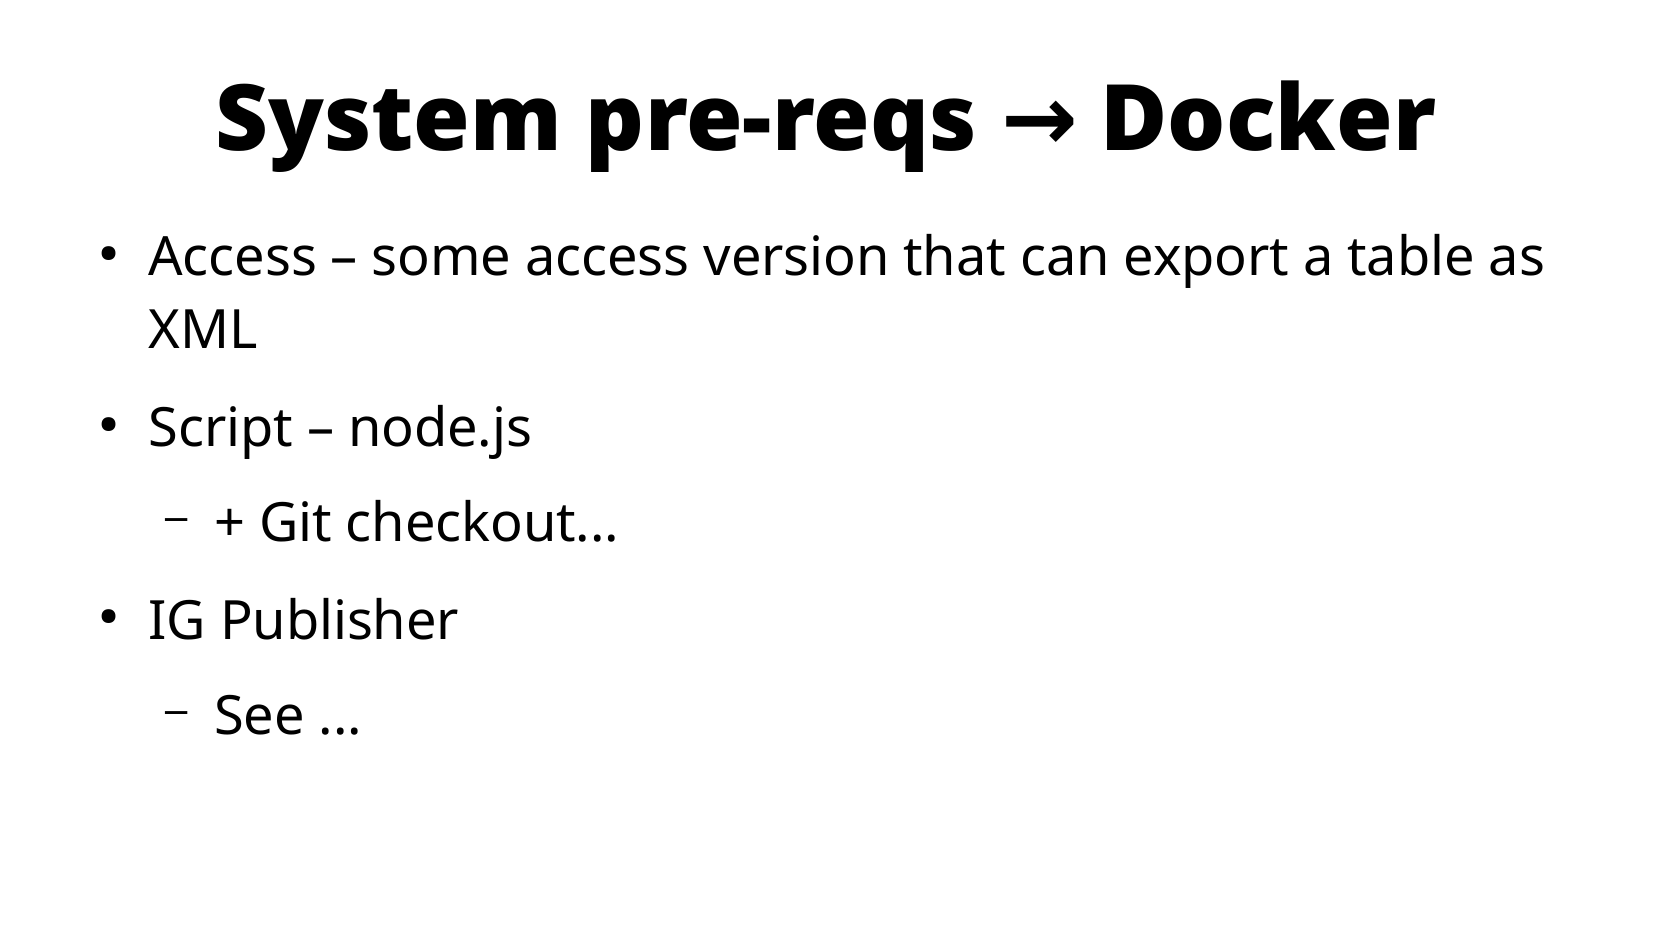

# System pre-reqs → Docker
Access – some access version that can export a table as XML
Script – node.js
+ Git checkout...
IG Publisher
See ...